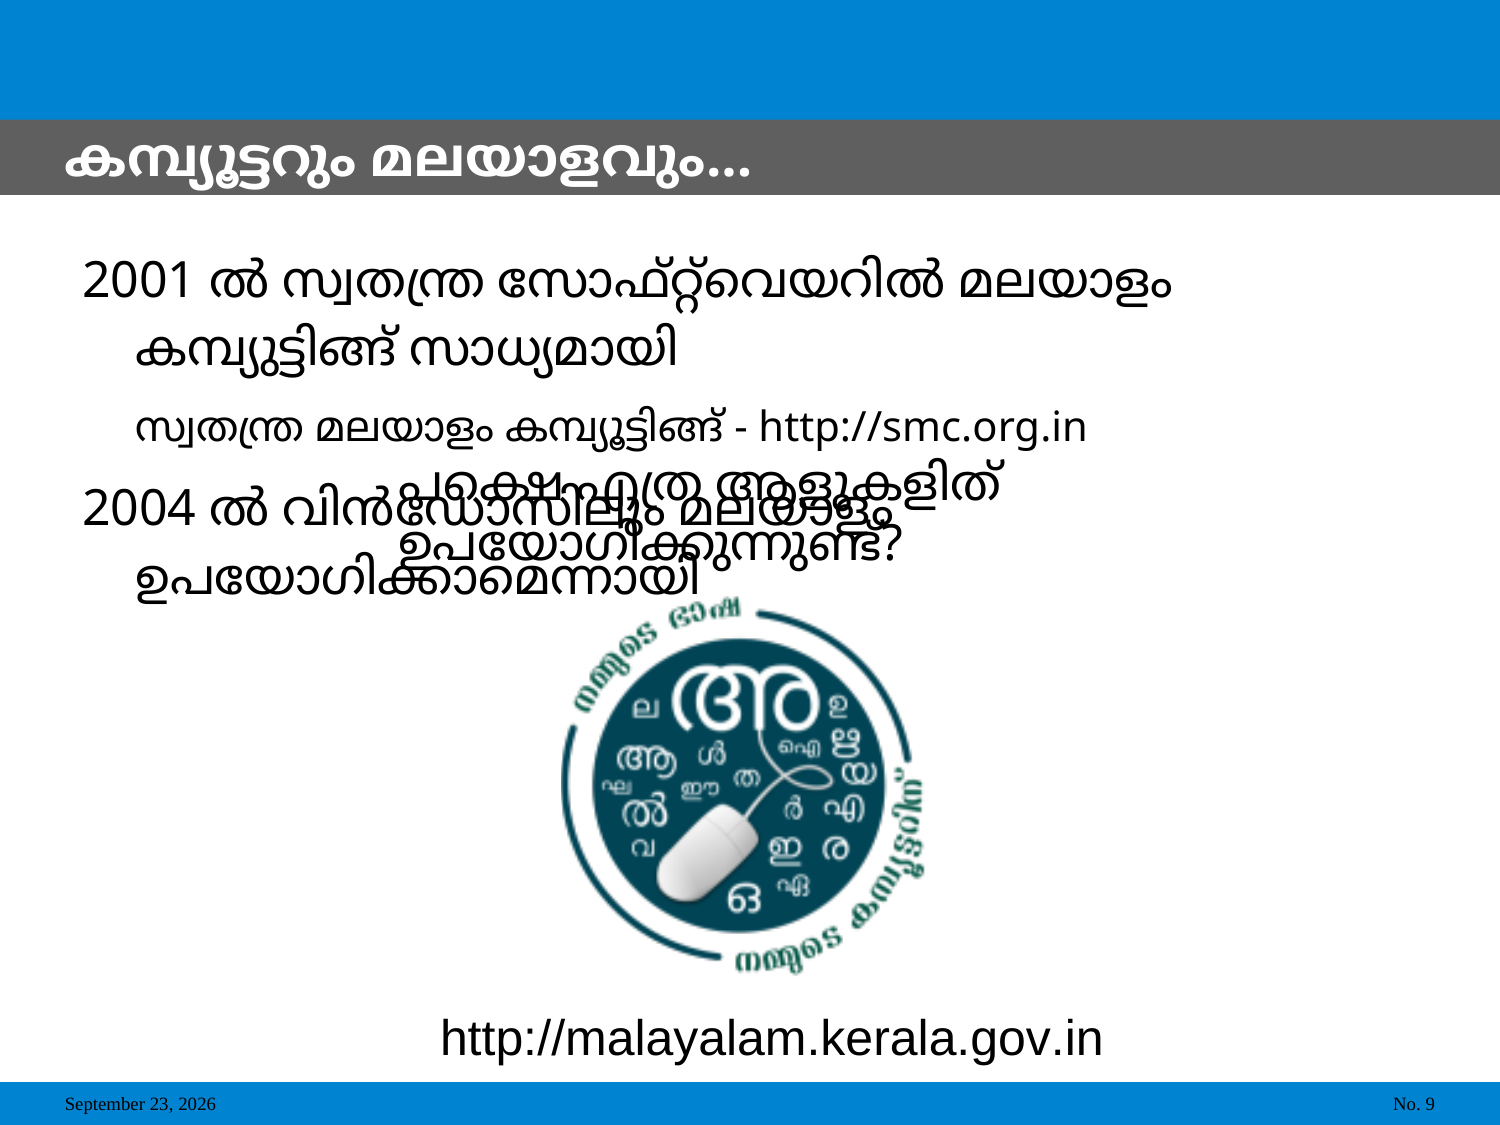

# കമ്പ്യൂട്ടറും മലയാളവും...
2001 ല്‍ സ്വതന്ത്ര സോഫ്റ്റ്​വെയറില്‍ മലയാളം കമ്പ്യുട്ടിങ്ങ് സാധ്യമായി
സ്വതന്ത്ര മലയാളം കമ്പ്യൂട്ടിങ്ങ് - http://smc.org.in
2004 ല്‍ വിന്‍ഡോസിലും മലയാളം ഉപയോഗിക്കാമെന്നായി
പക്ഷെ എത്ര ആളുകളിത് ഉപയോഗിക്കുന്നുണ്ട്?
http://malayalam.kerala.gov.in
9